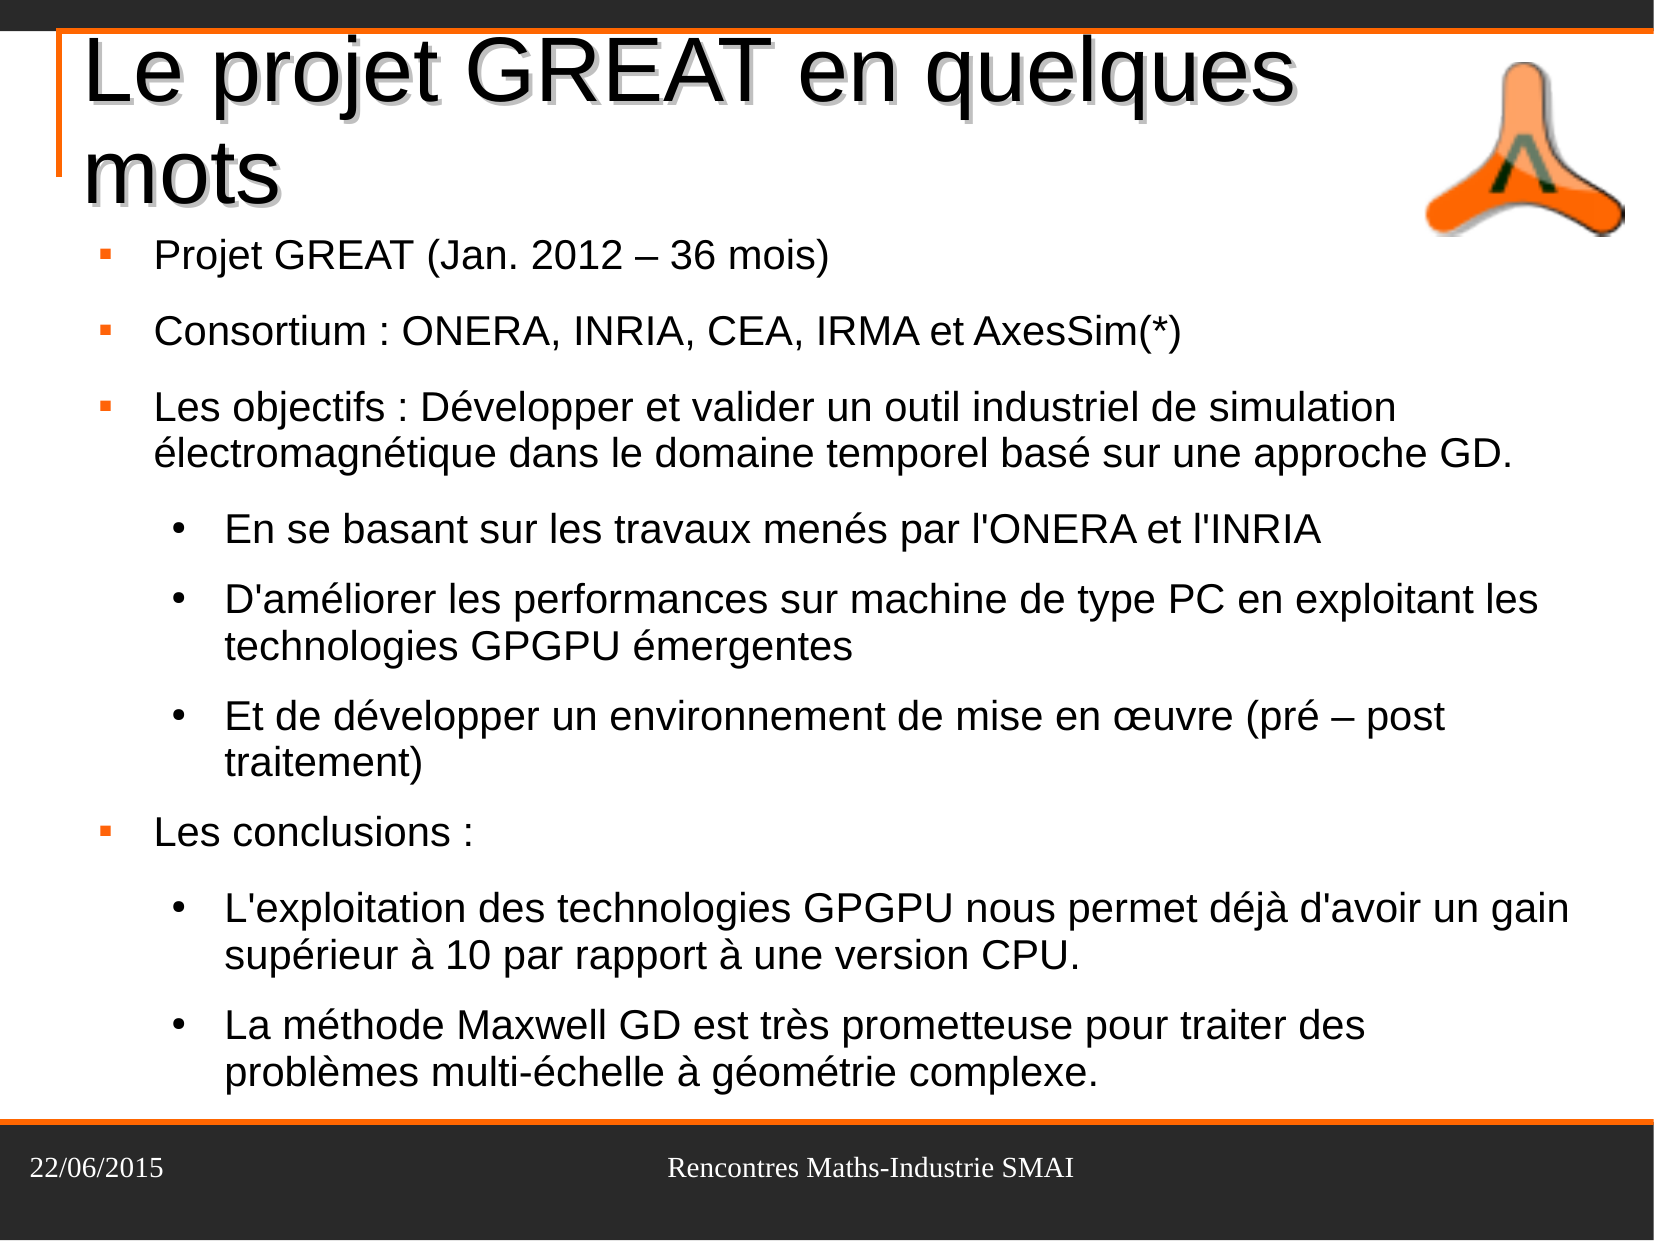

# Le projet GREAT en quelques mots
Projet GREAT (Jan. 2012 – 36 mois)
Consortium : ONERA, INRIA, CEA, IRMA et AxesSim(*)
Les objectifs : Développer et valider un outil industriel de simulation électromagnétique dans le domaine temporel basé sur une approche GD.
En se basant sur les travaux menés par l'ONERA et l'INRIA
D'améliorer les performances sur machine de type PC en exploitant les technologies GPGPU émergentes
Et de développer un environnement de mise en œuvre (pré – post traitement)
Les conclusions :
L'exploitation des technologies GPGPU nous permet déjà d'avoir un gain supérieur à 10 par rapport à une version CPU.
La méthode Maxwell GD est très prometteuse pour traiter des problèmes multi-échelle à géométrie complexe.
22/06/2015
Rencontres Maths-Industrie SMAI